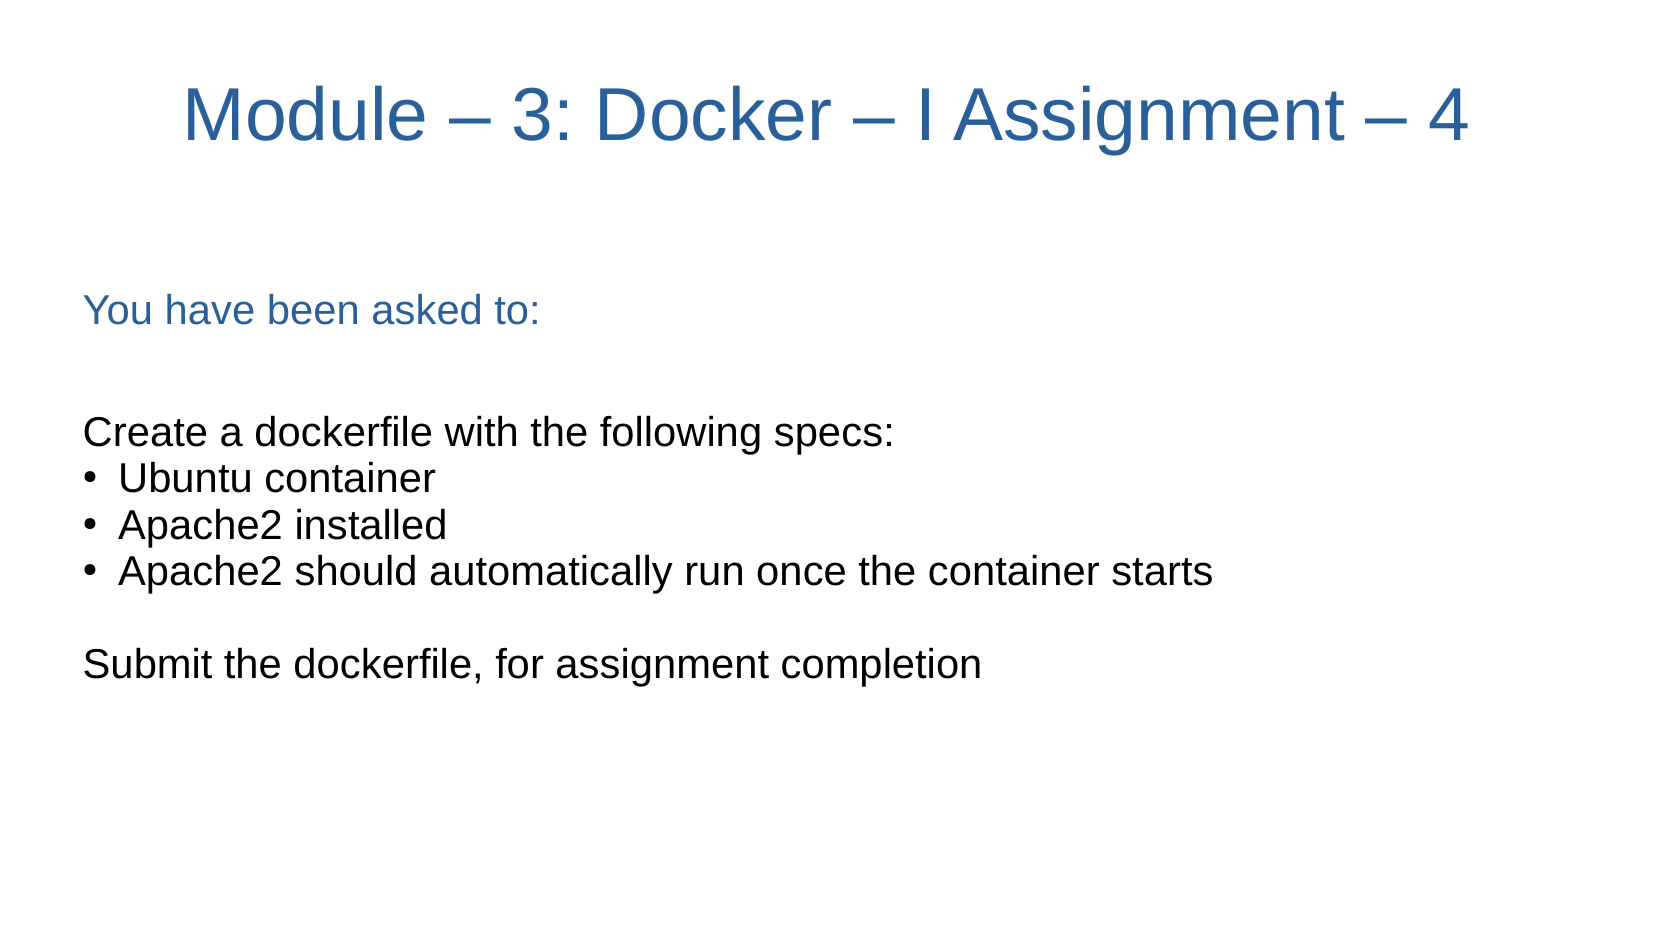

# Module – 3: Docker – I Assignment – 4
You have been asked to:
Create a dockerfile with the following specs:
Ubuntu container
Apache2 installed
Apache2 should automatically run once the container starts
Submit the dockerfile, for assignment completion